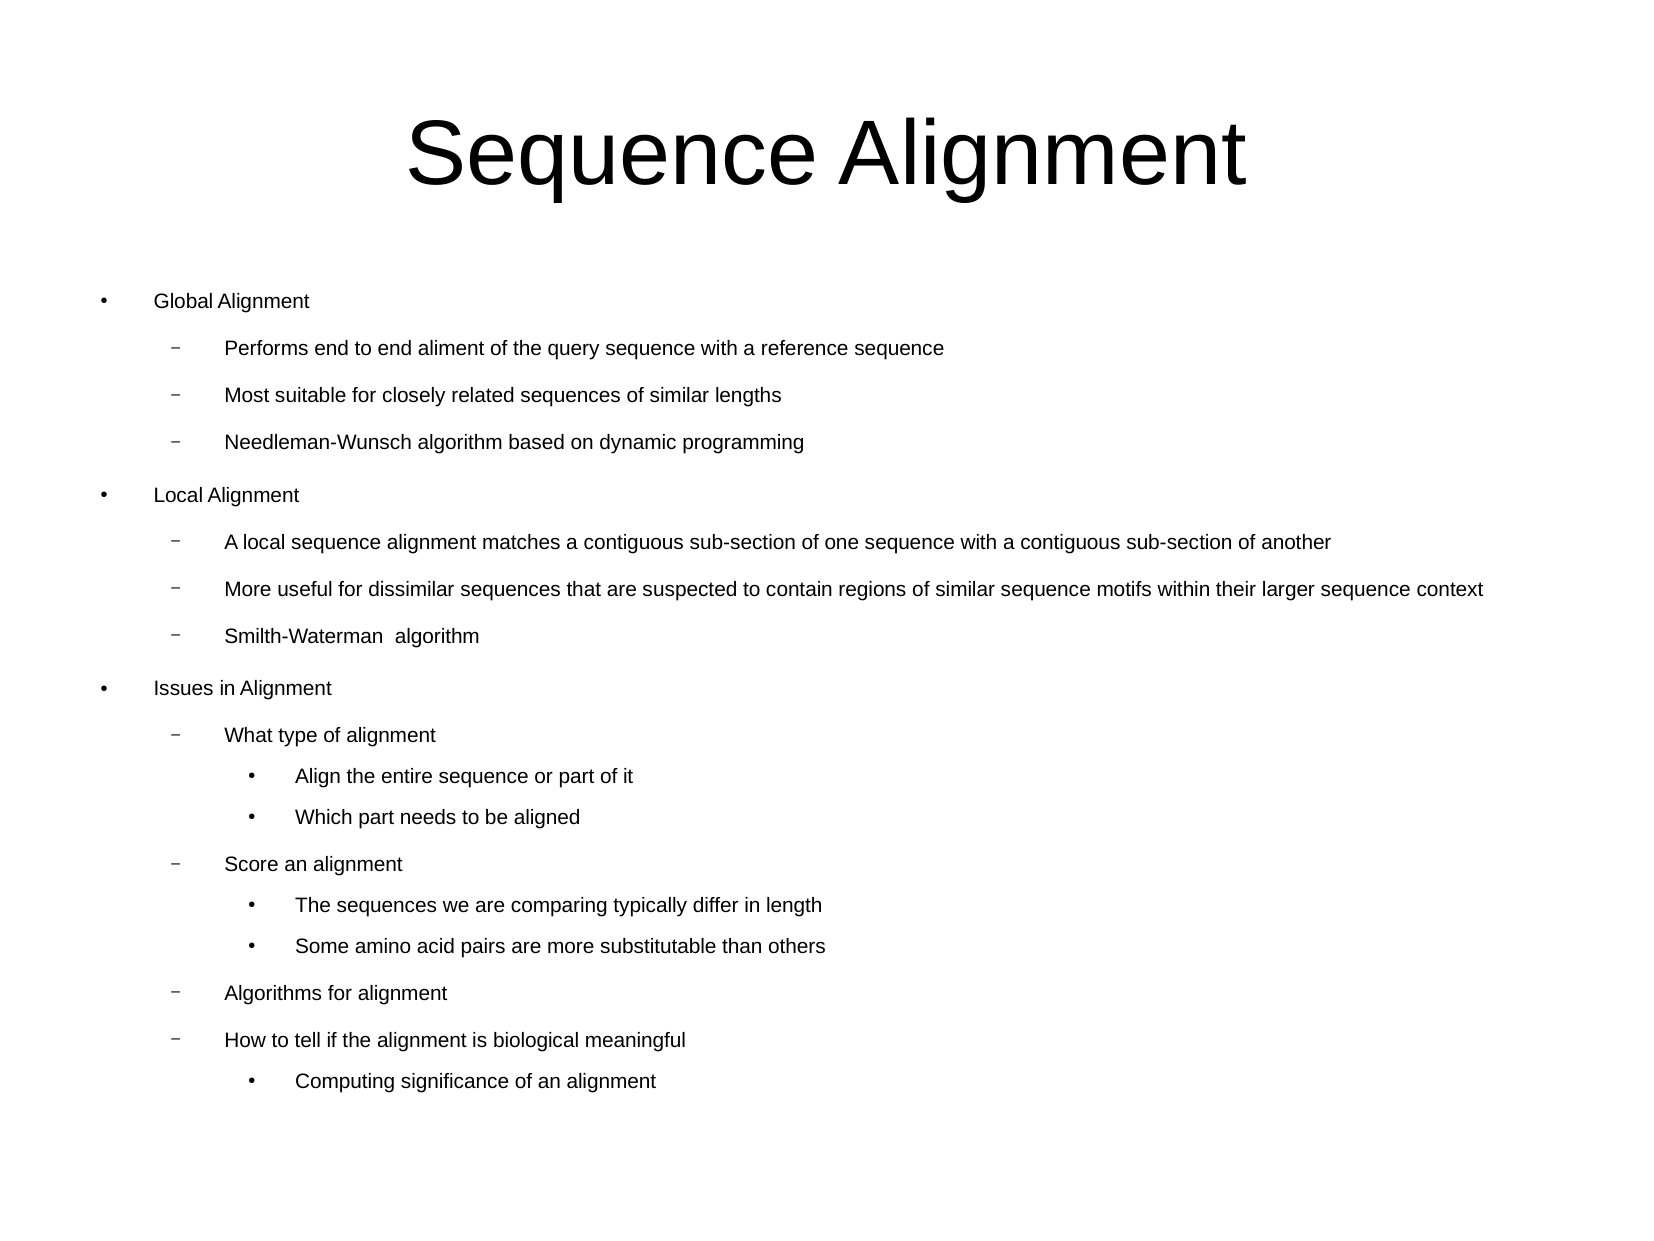

# Sequence Alignment
Global Alignment
Performs end to end aliment of the query sequence with a reference sequence
Most suitable for closely related sequences of similar lengths
Needleman-Wunsch algorithm based on dynamic programming
Local Alignment
A local sequence alignment matches a contiguous sub-section of one sequence with a contiguous sub-section of another
More useful for dissimilar sequences that are suspected to contain regions of similar sequence motifs within their larger sequence context
Smilth-Waterman algorithm
Issues in Alignment
What type of alignment
Align the entire sequence or part of it
Which part needs to be aligned
Score an alignment
The sequences we are comparing typically differ in length
Some amino acid pairs are more substitutable than others
Algorithms for alignment
How to tell if the alignment is biological meaningful
Computing significance of an alignment